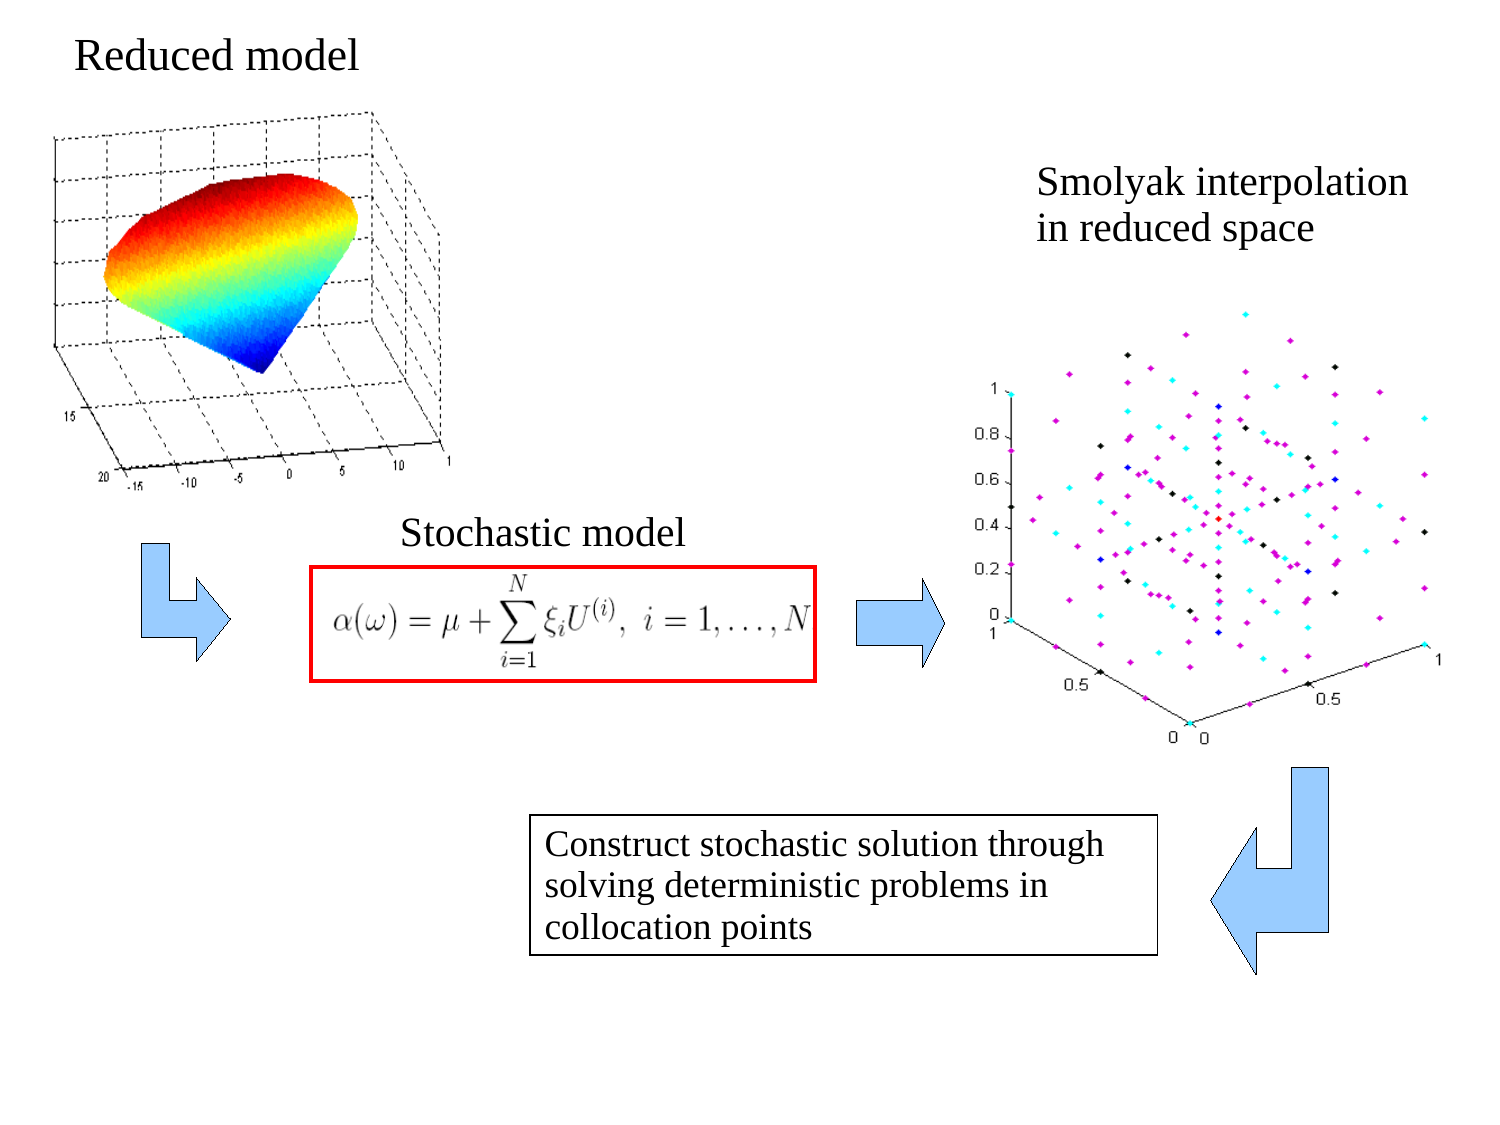

Reduced model
Smolyak interpolation in reduced space
Stochastic model
Construct stochastic solution through solving deterministic problems in collocation points